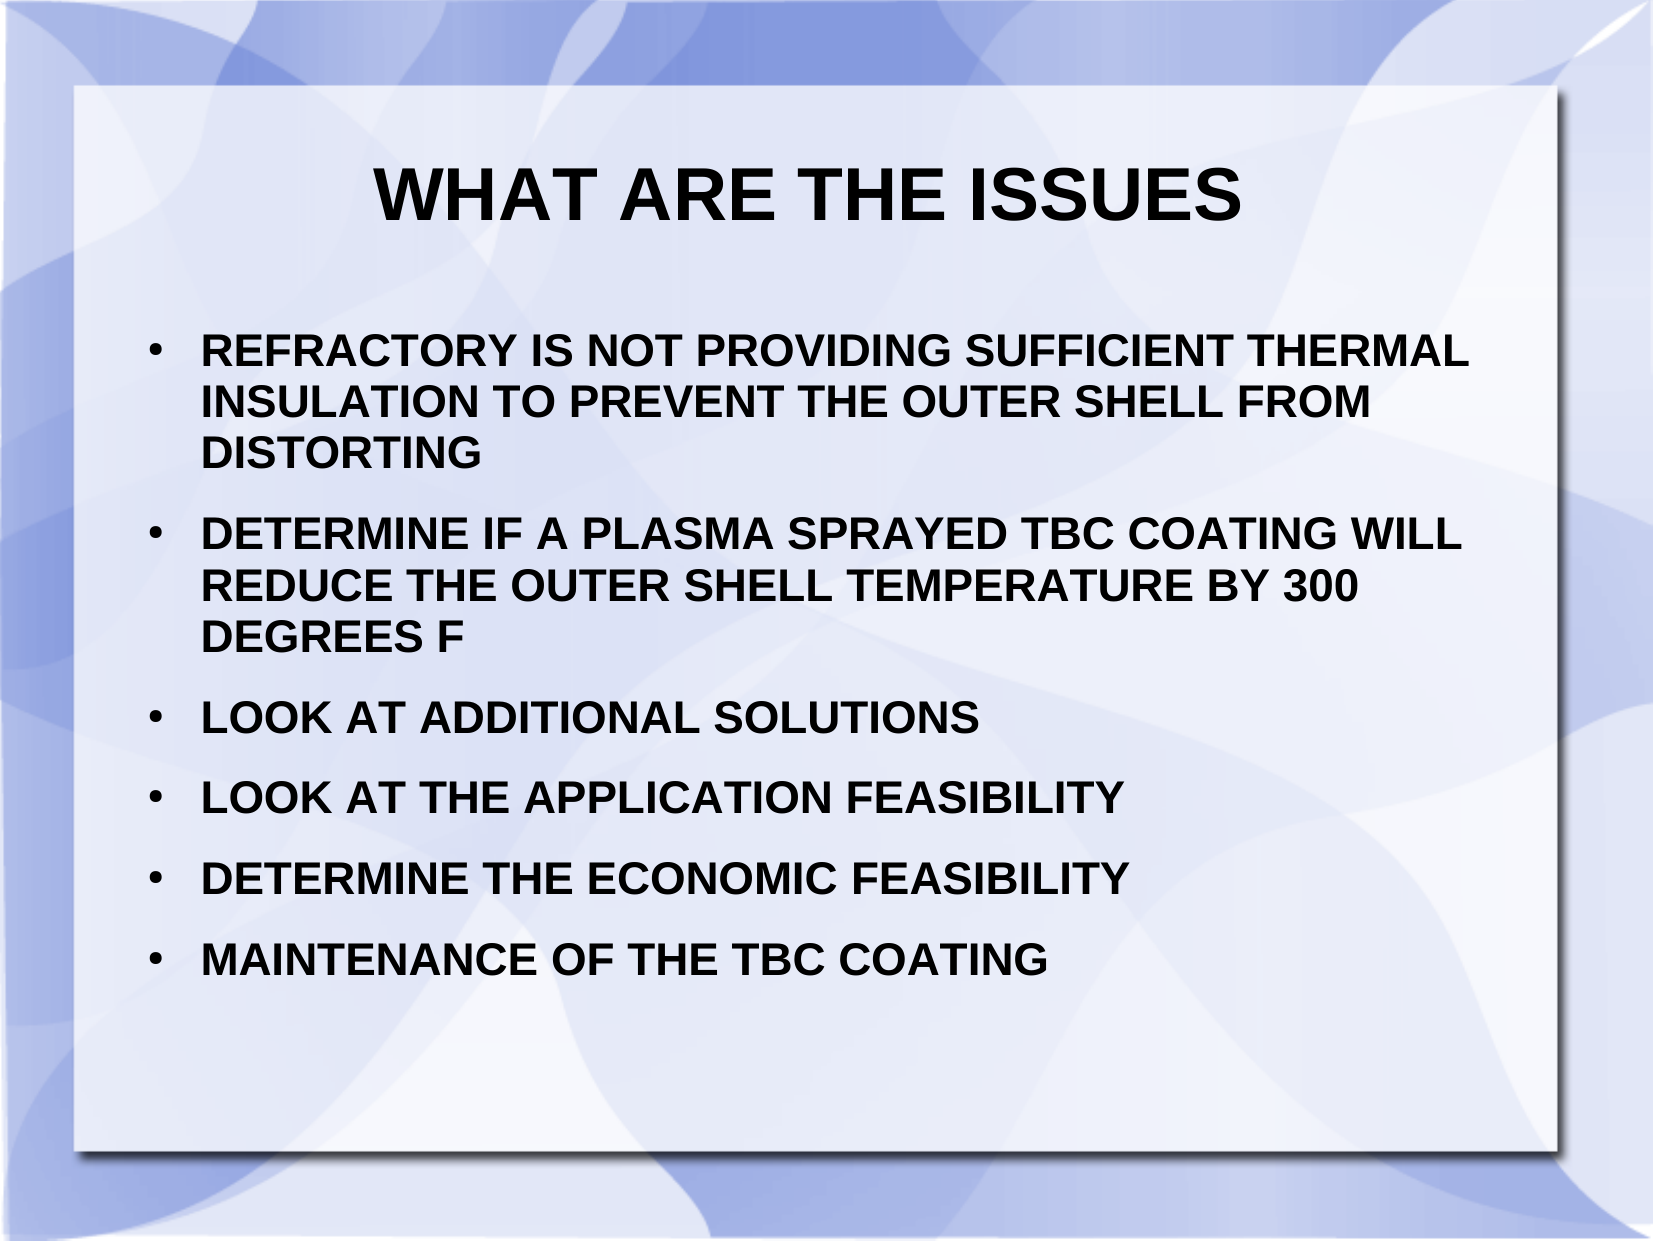

# WHAT ARE THE ISSUES
REFRACTORY IS NOT PROVIDING SUFFICIENT THERMAL INSULATION TO PREVENT THE OUTER SHELL FROM DISTORTING
DETERMINE IF A PLASMA SPRAYED TBC COATING WILL REDUCE THE OUTER SHELL TEMPERATURE BY 300 DEGREES F
LOOK AT ADDITIONAL SOLUTIONS
LOOK AT THE APPLICATION FEASIBILITY
DETERMINE THE ECONOMIC FEASIBILITY
MAINTENANCE OF THE TBC COATING